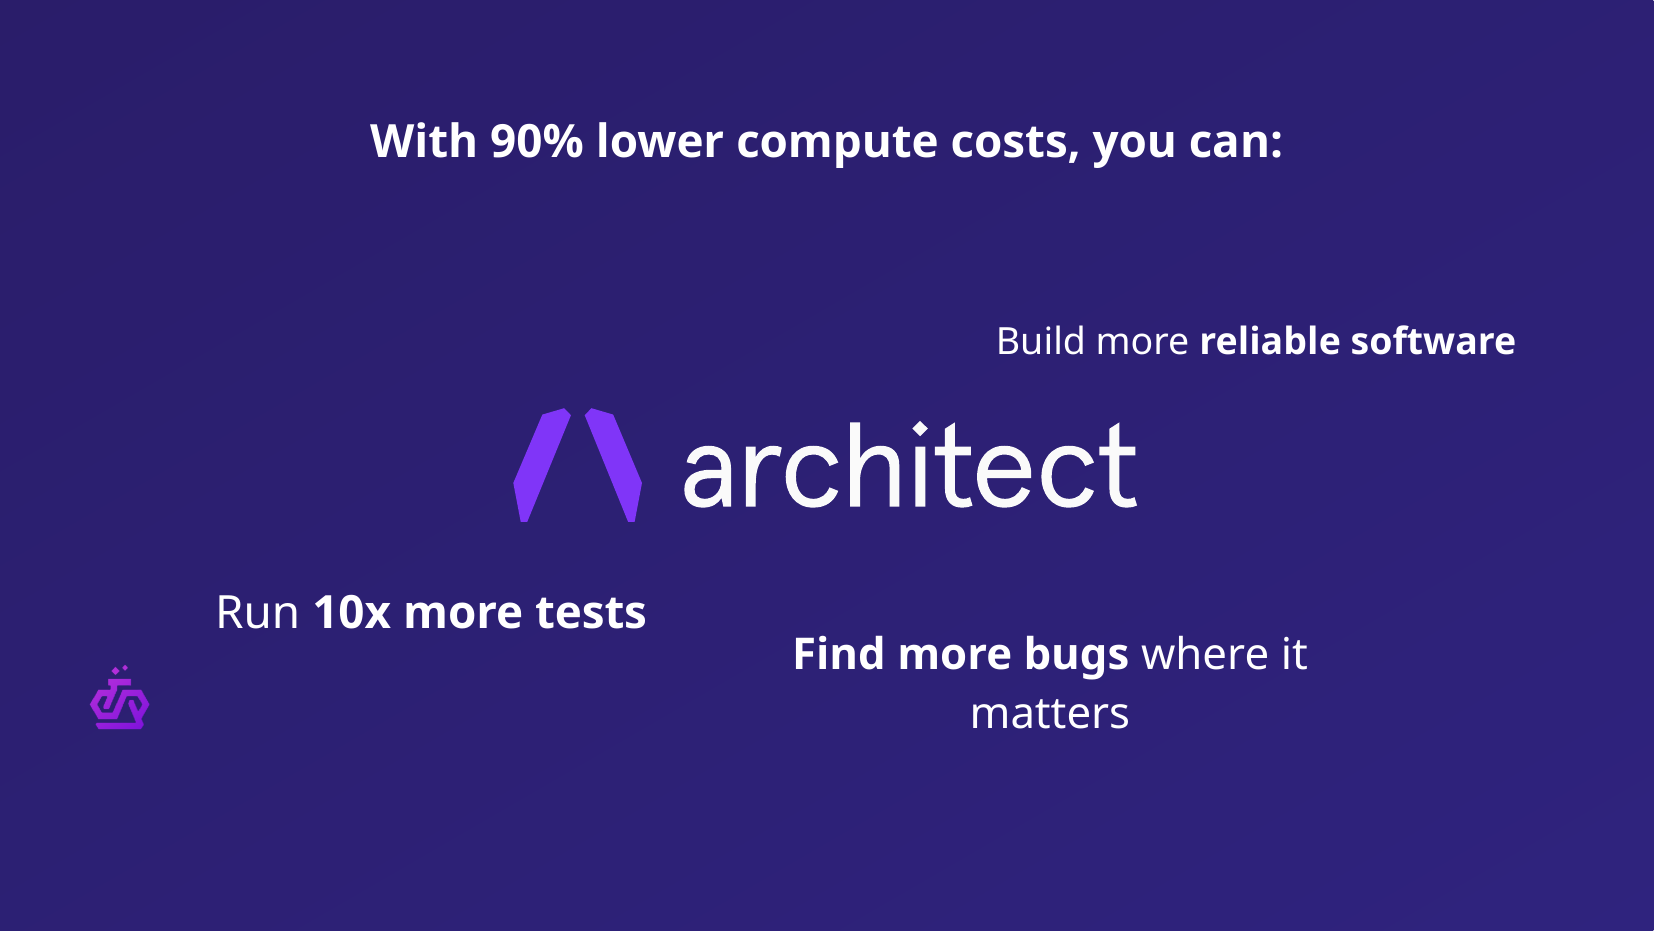

With 90% lower compute costs, you can:
Build more reliable software
Run 10x more tests
Find more bugs where it matters